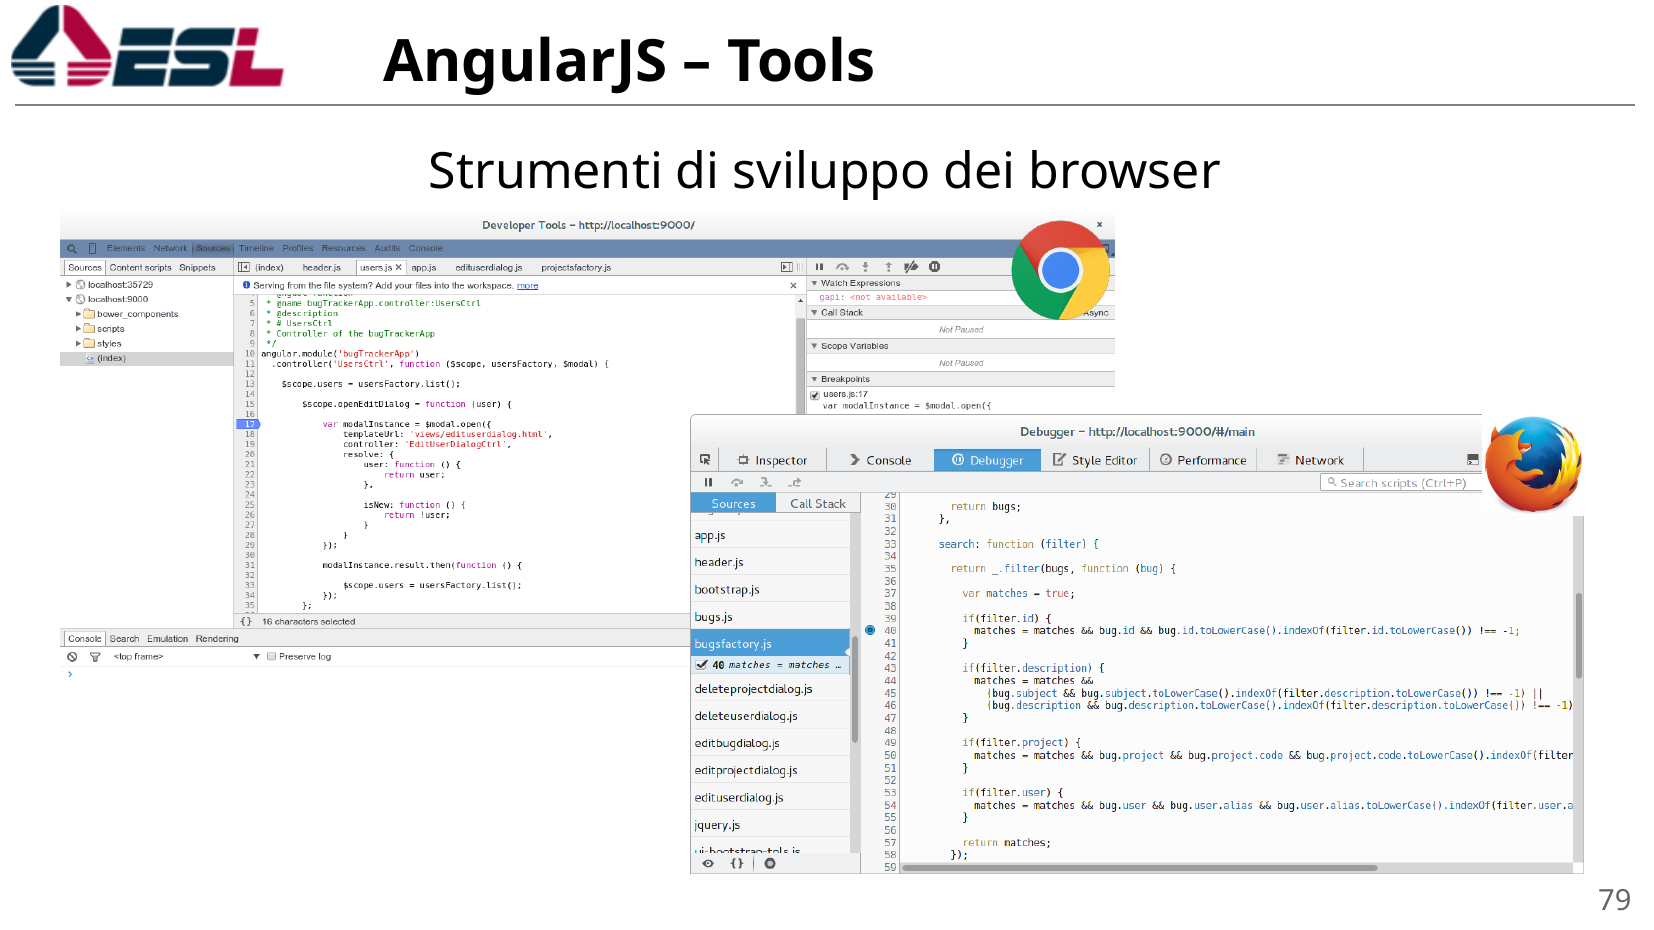

# AngularJS – Tools
Strumenti di sviluppo dei browser